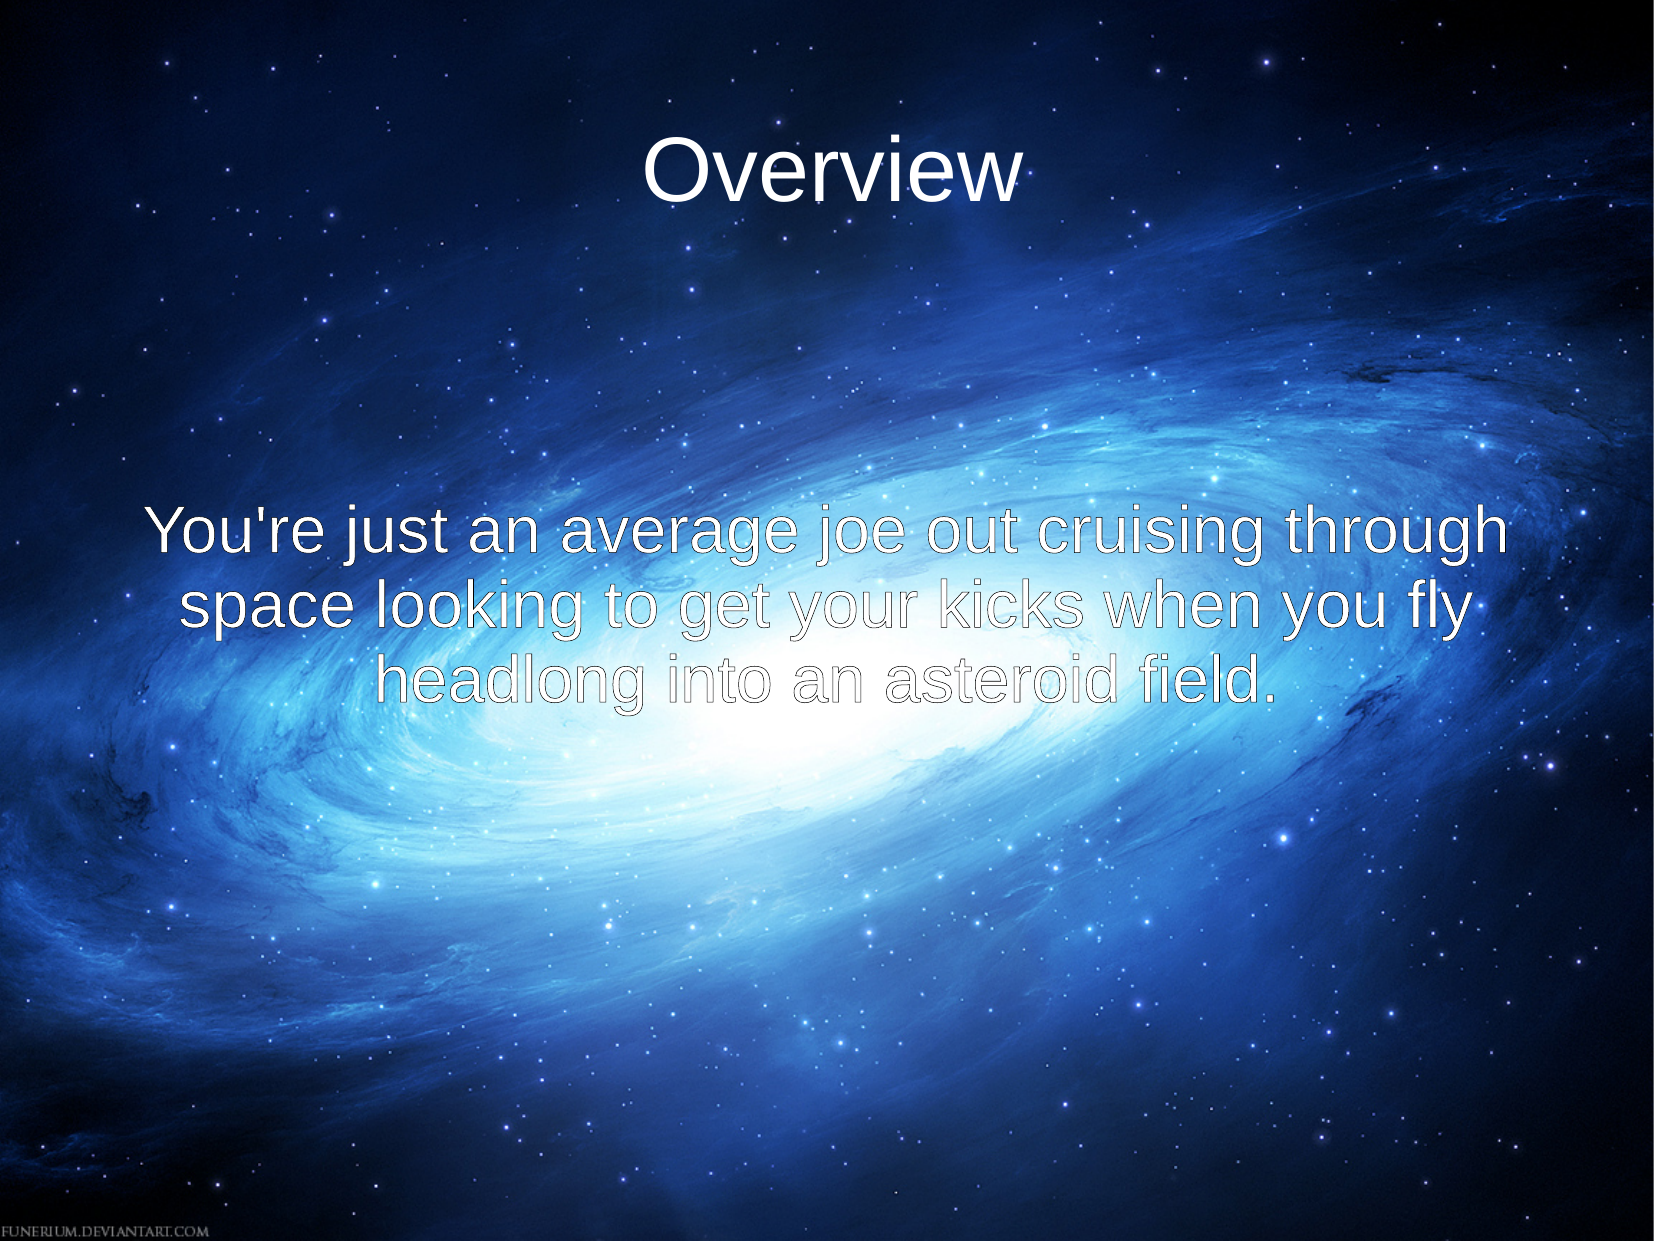

You're just an average joe out cruising through space looking to get your kicks when you fly headlong into an asteroid field.
# Overview